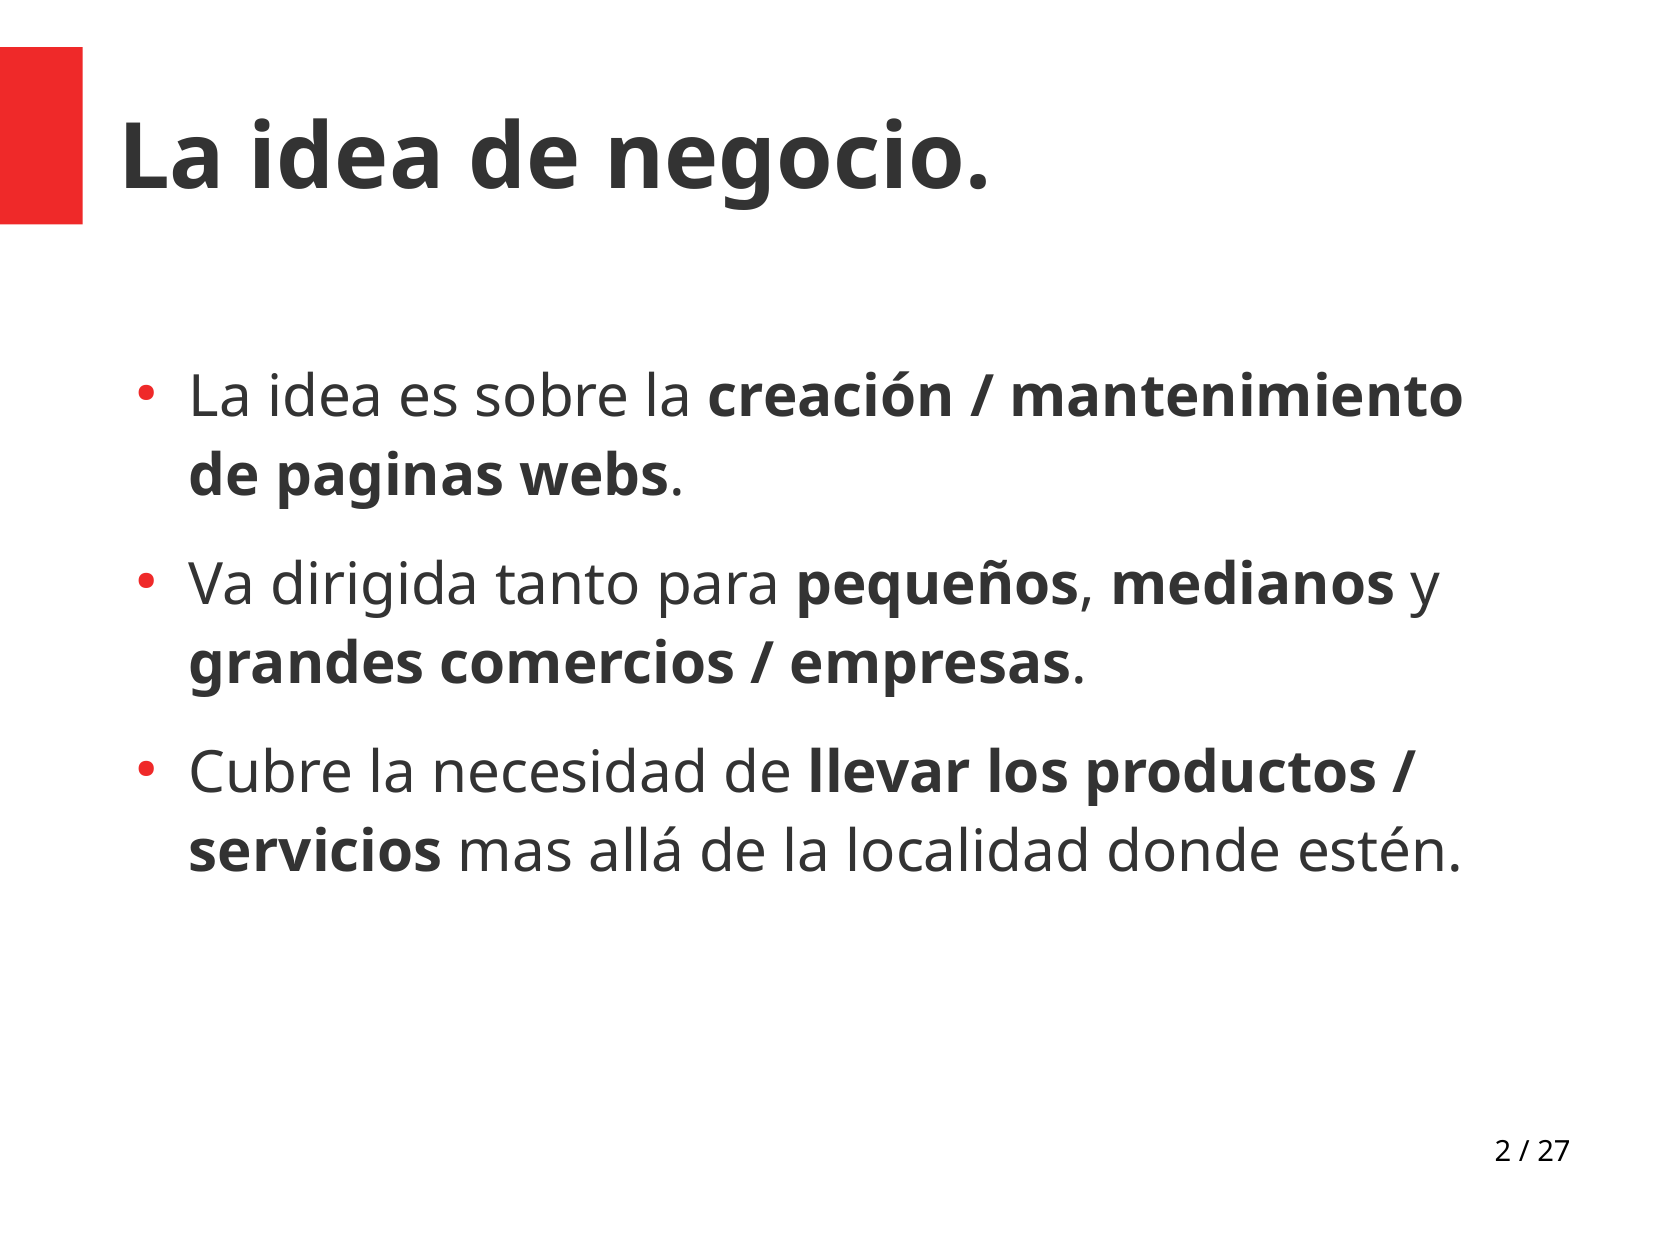

# La idea de negocio.
La idea es sobre la creación / mantenimiento de paginas webs.
Va dirigida tanto para pequeños, medianos y grandes comercios / empresas.
Cubre la necesidad de llevar los productos / servicios mas allá de la localidad donde estén.
2